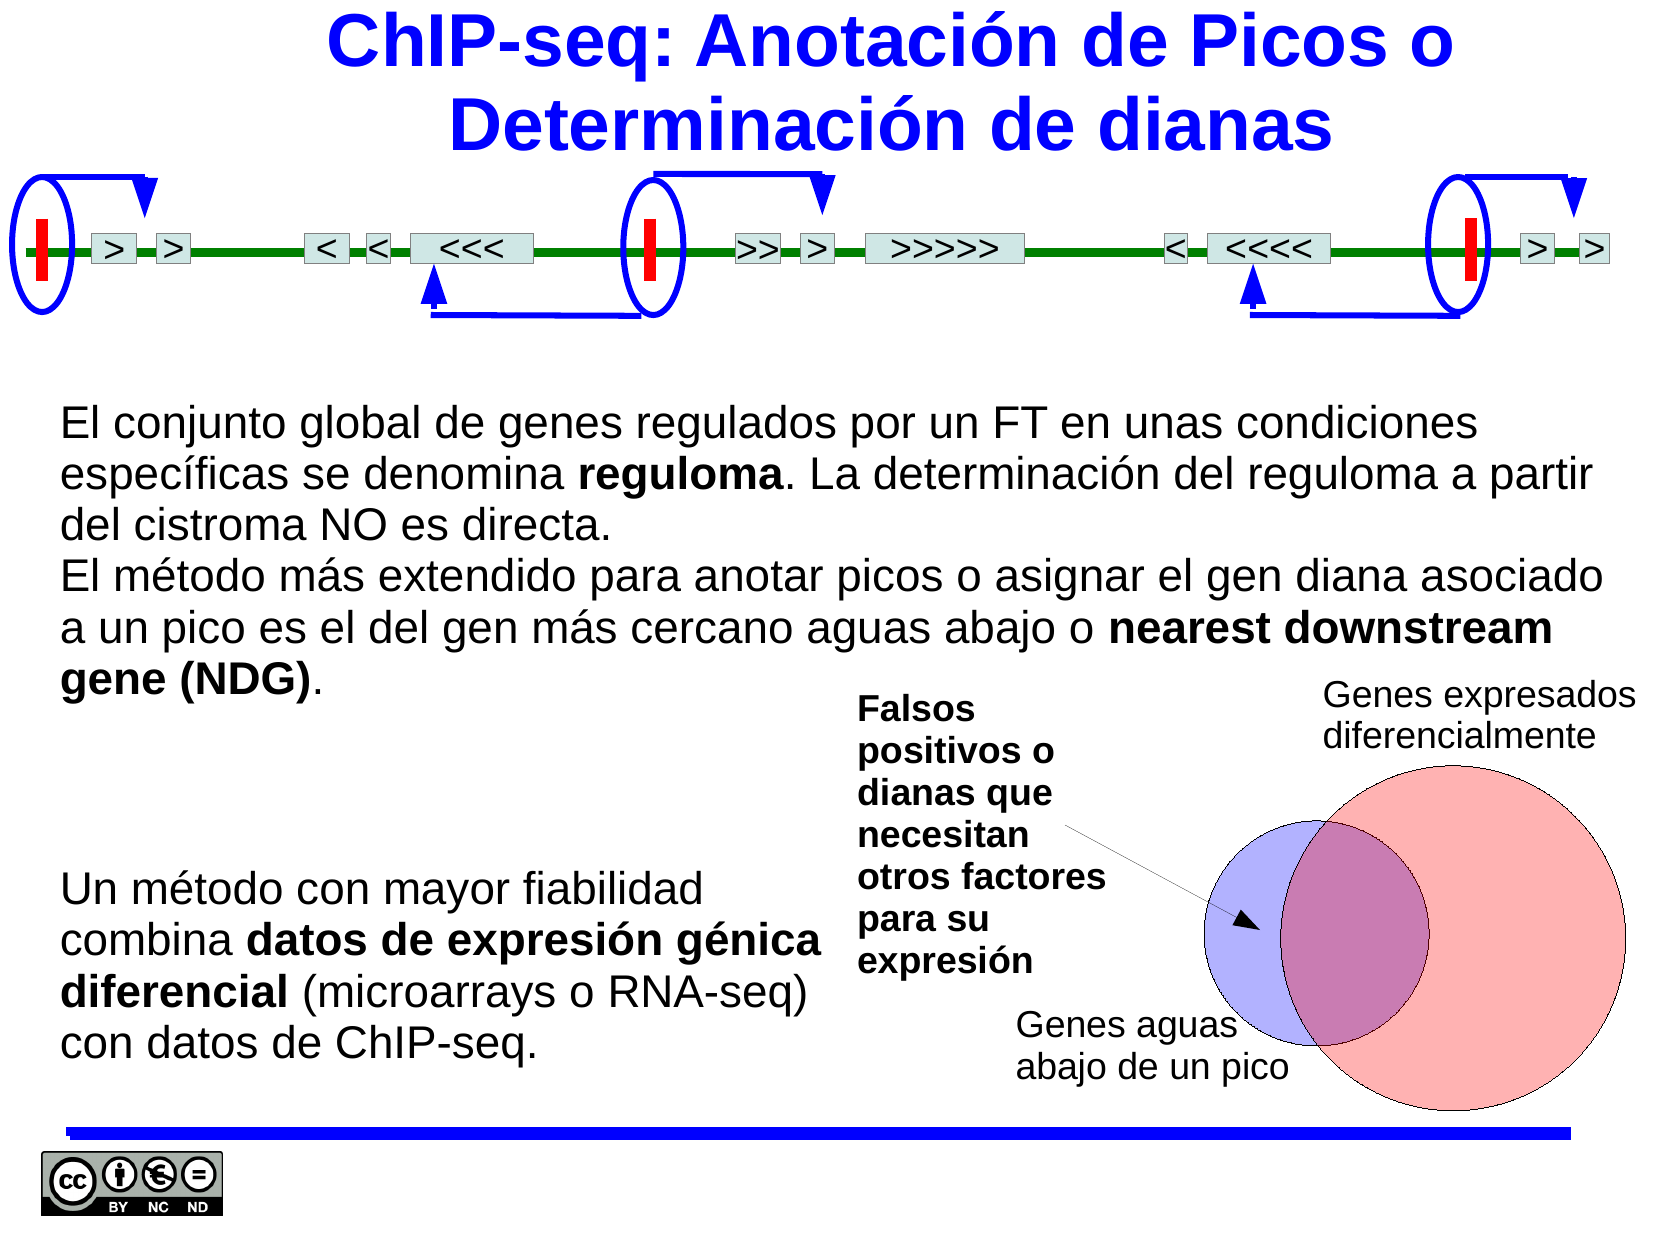

# ChIP-seq: Anotación de Picos o Determinación de dianas
<
<<<<
<
<<<
>>>>>
>
>
<
>
>
>
>>
El conjunto global de genes regulados por un FT en unas condiciones específicas se denomina reguloma. La determinación del reguloma a partir del cistroma NO es directa.
El método más extendido para anotar picos o asignar el gen diana asociado a un pico es el del gen más cercano aguas abajo o nearest downstream gene (NDG).
Genes expresados
diferencialmente
Falsos positivos o dianas que necesitan otros factores para su expresión
Un método con mayor fiabilidad combina datos de expresión génica diferencial (microarrays o RNA-seq) con datos de ChIP-seq.
Genes aguas
abajo de un pico